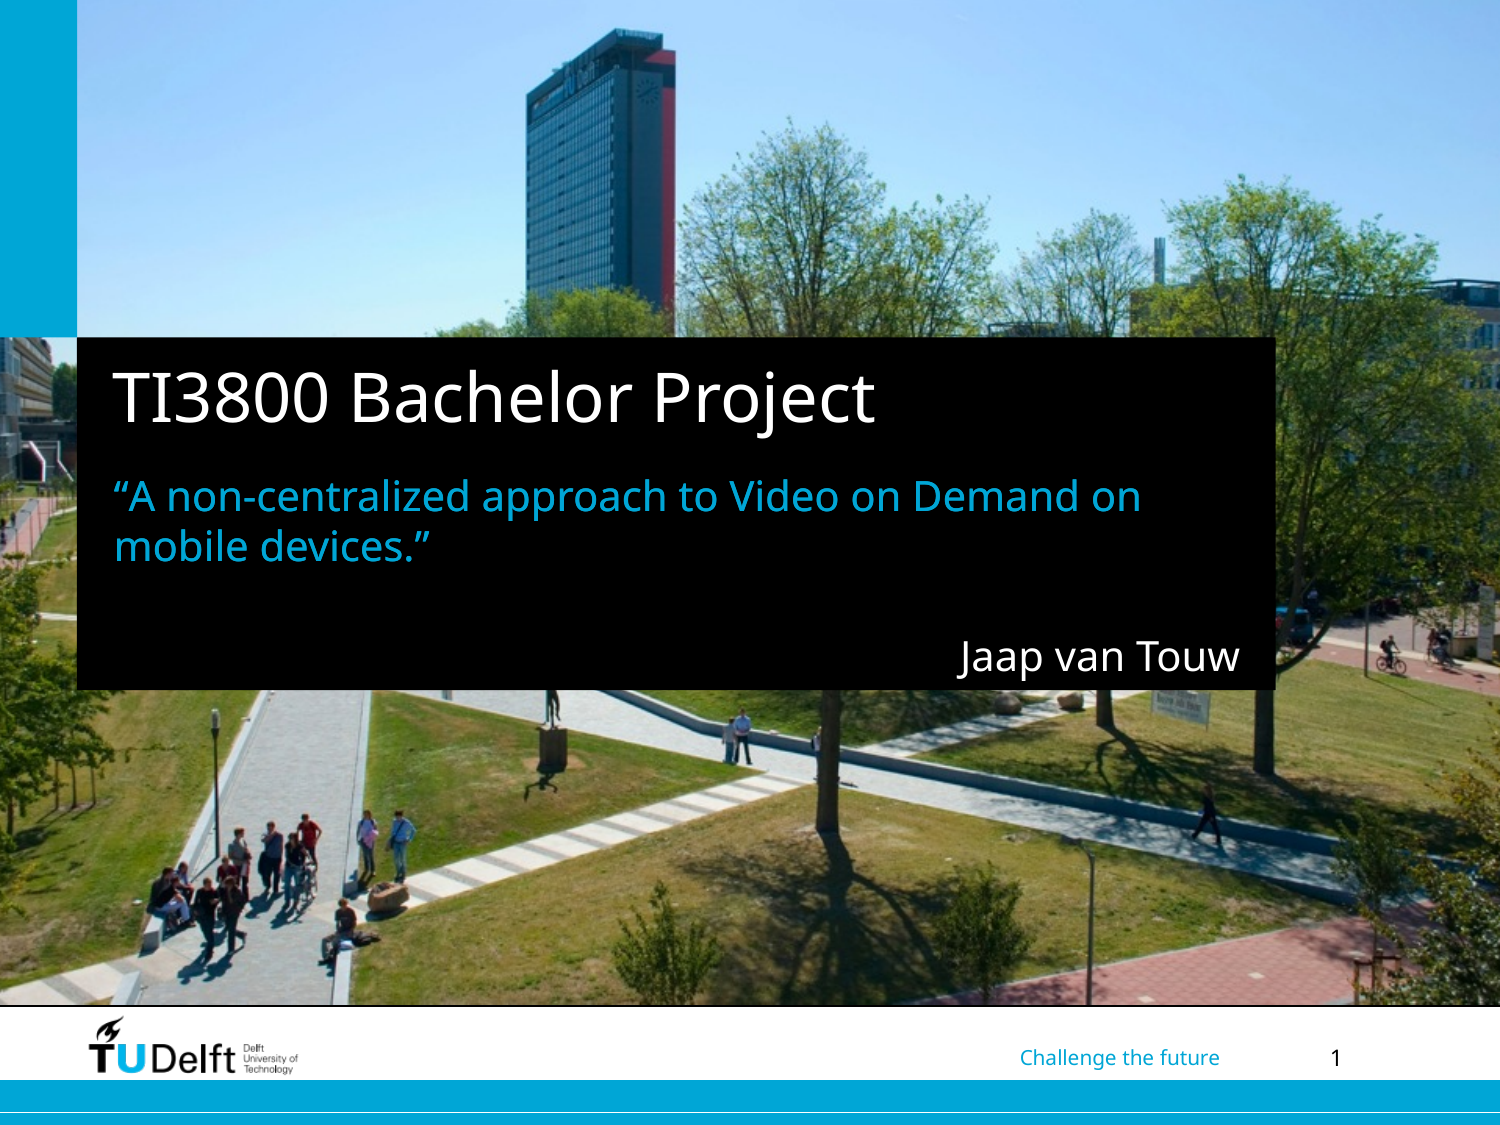

# TI3800 Bachelor Project
“A non-centralized approach to Video on Demand on mobile devices.”
“A non-centralized approach to Video on Demand on mobile devices.”
Jaap van Touw